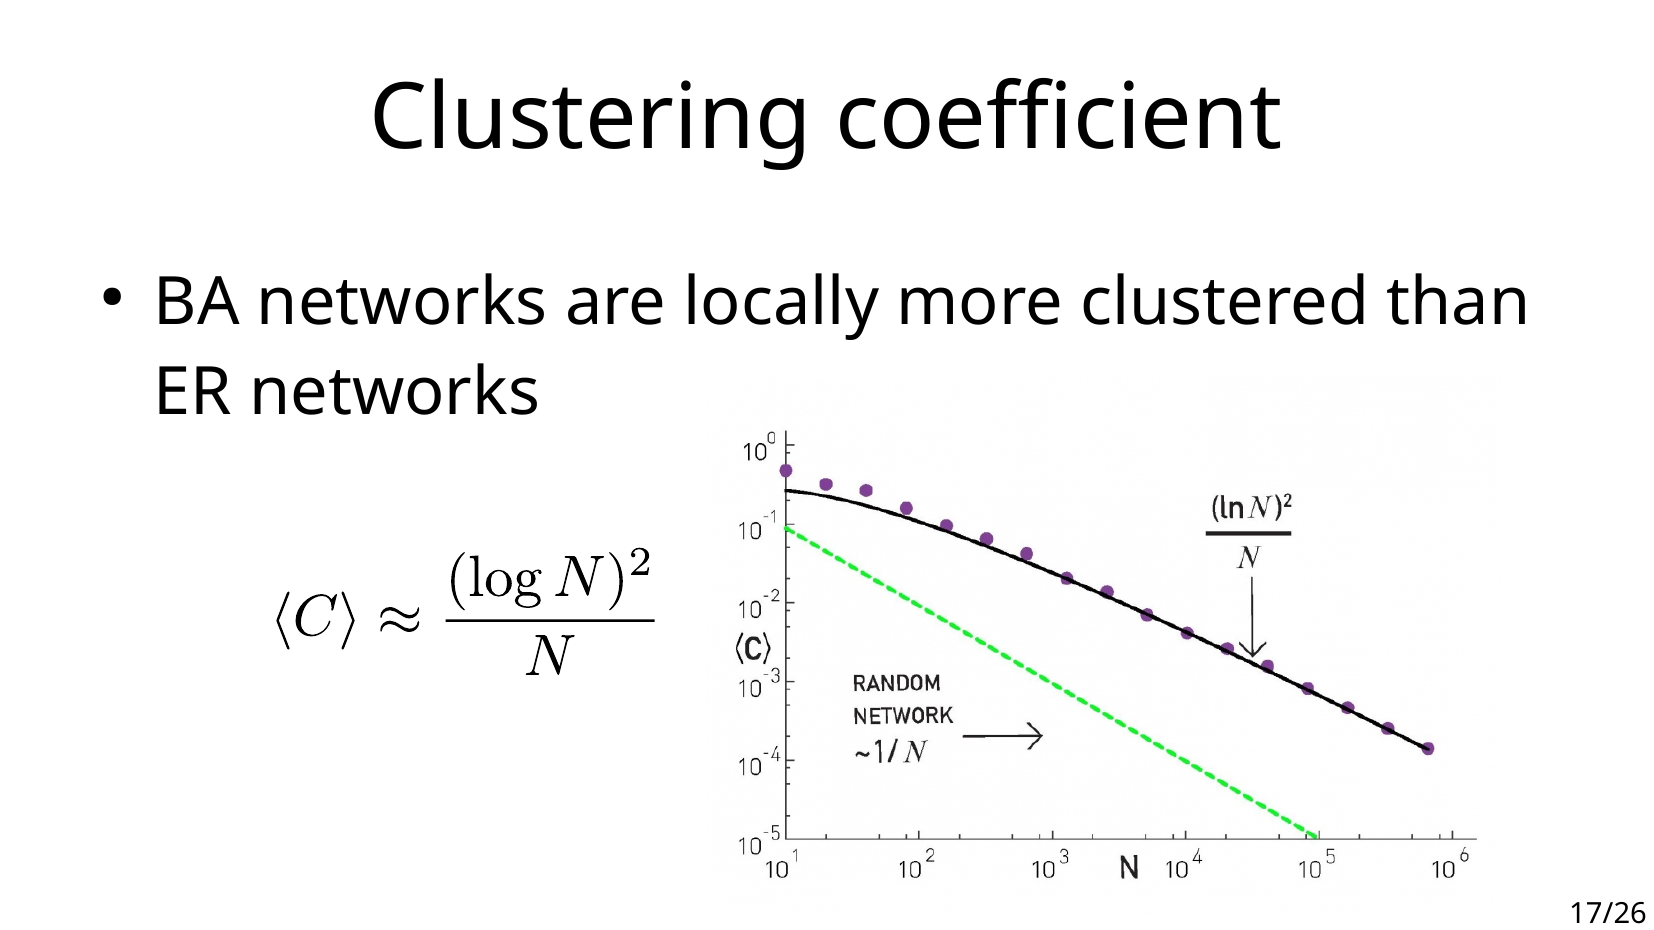

# Clustering coefficient
BA networks are locally more clustered than ER networks
17